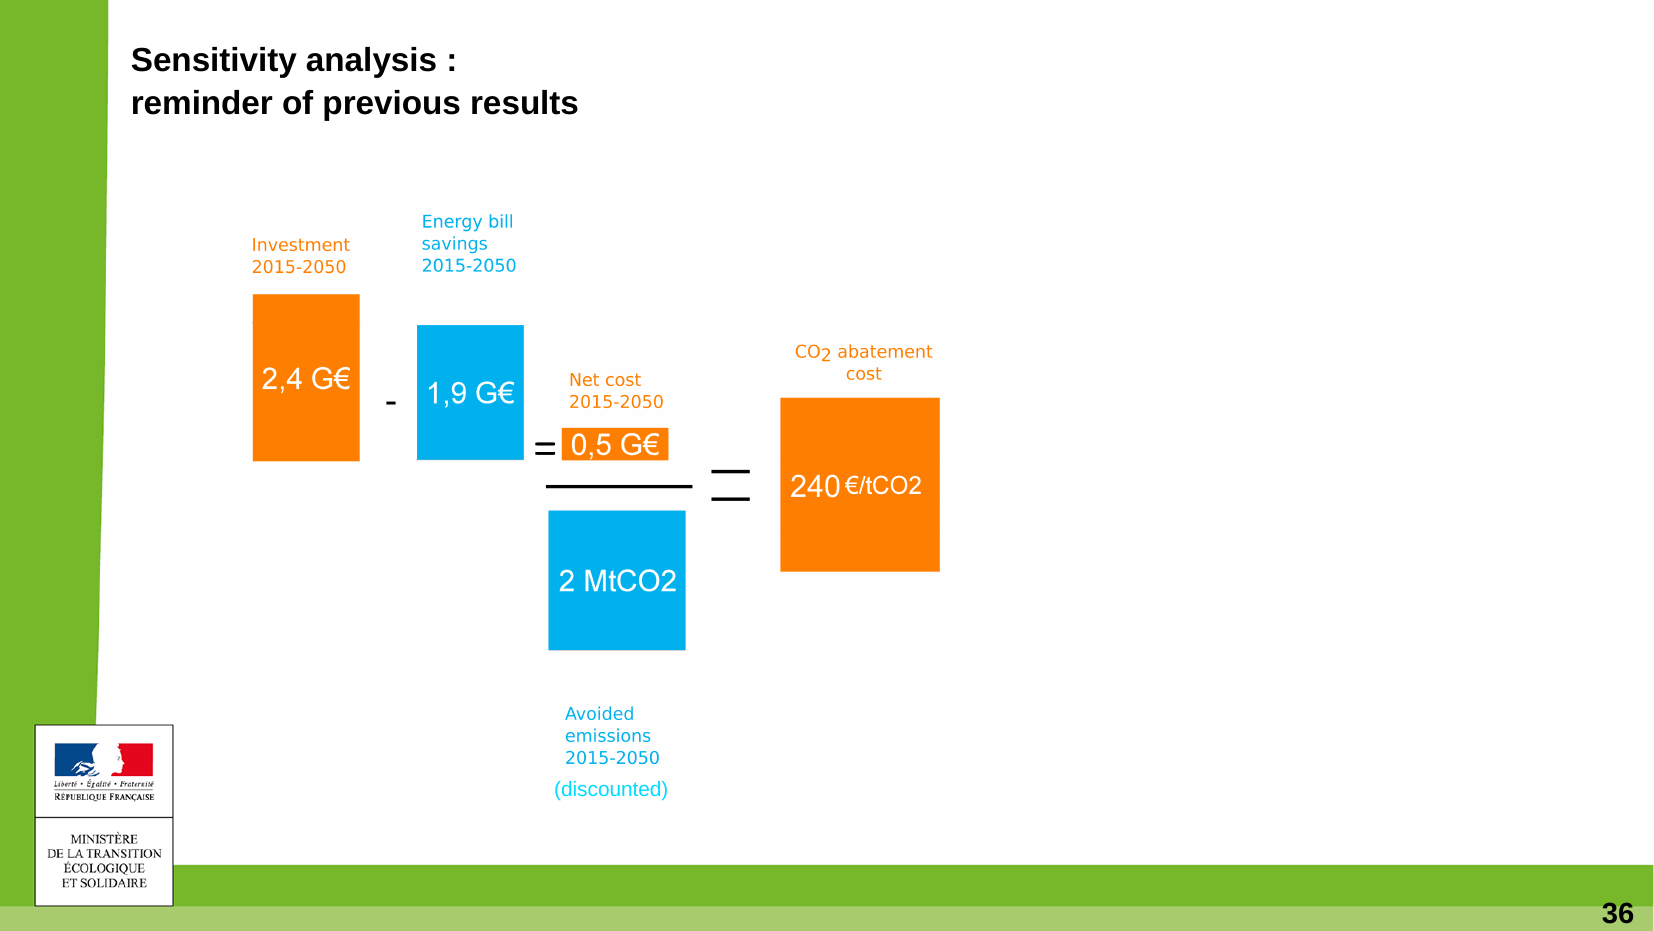

Sensitivity analysis :
reminder of previous results
-
=
=
(discounted)